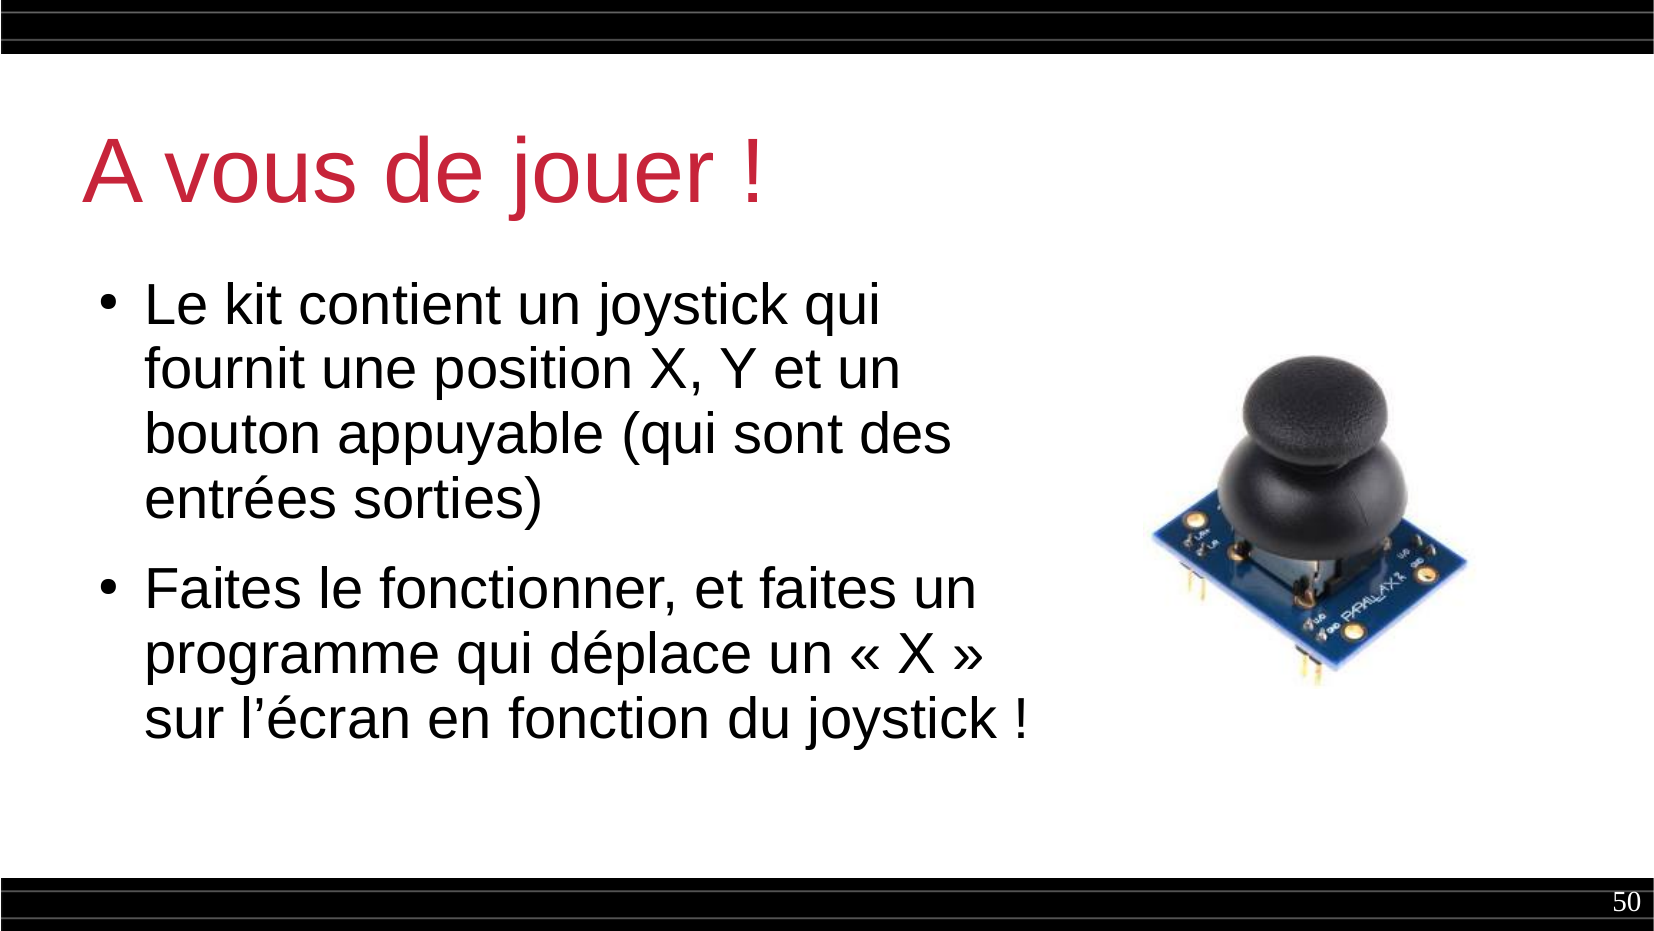

# A vous de jouer !
Le kit contient un joystick qui fournit une position X, Y et un bouton appuyable (qui sont des entrées sorties)
Faites le fonctionner, et faites un programme qui déplace un « X » sur l’écran en fonction du joystick !